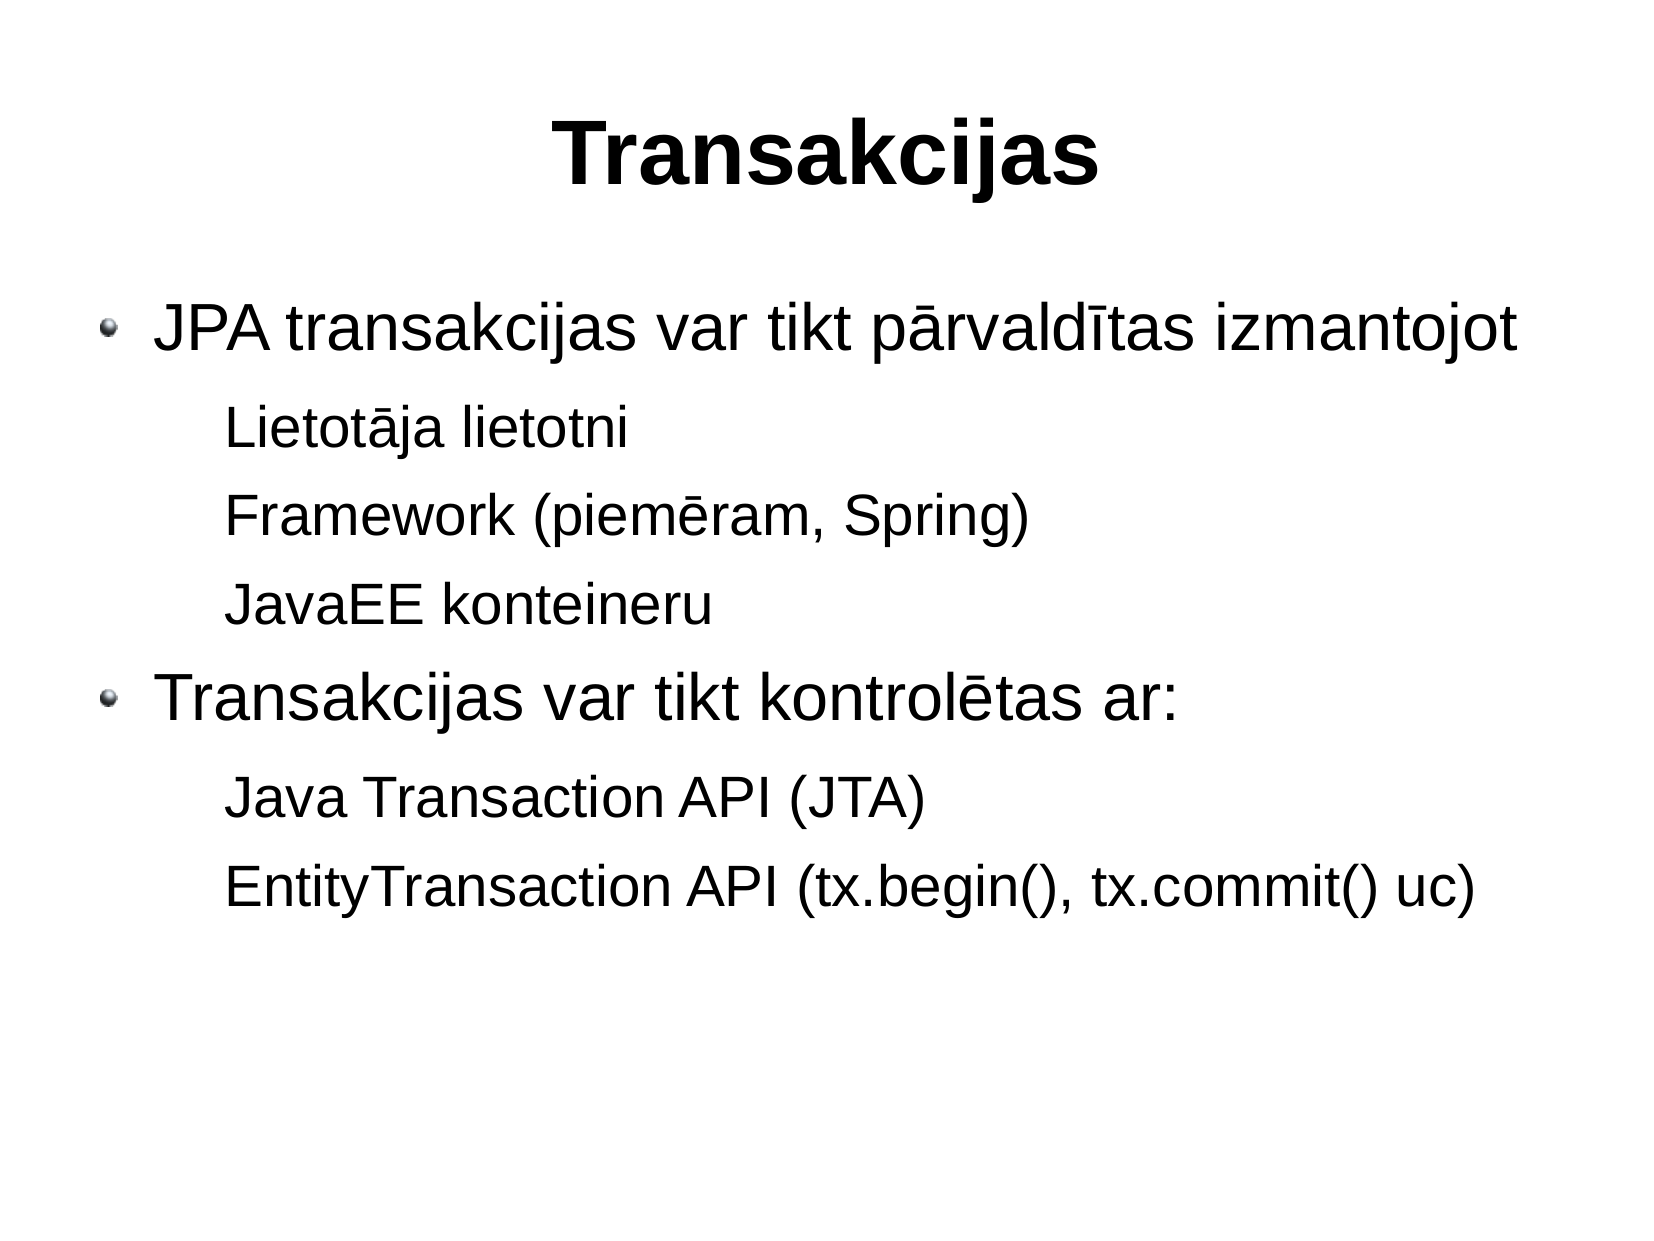

# Transakcijas
JPA transakcijas var tikt pārvaldītas izmantojot
Lietotāja lietotni
Framework (piemēram, Spring)
JavaEE konteineru
Transakcijas var tikt kontrolētas ar:
Java Transaction API (JTA)
EntityTransaction API (tx.begin(), tx.commit() uc)